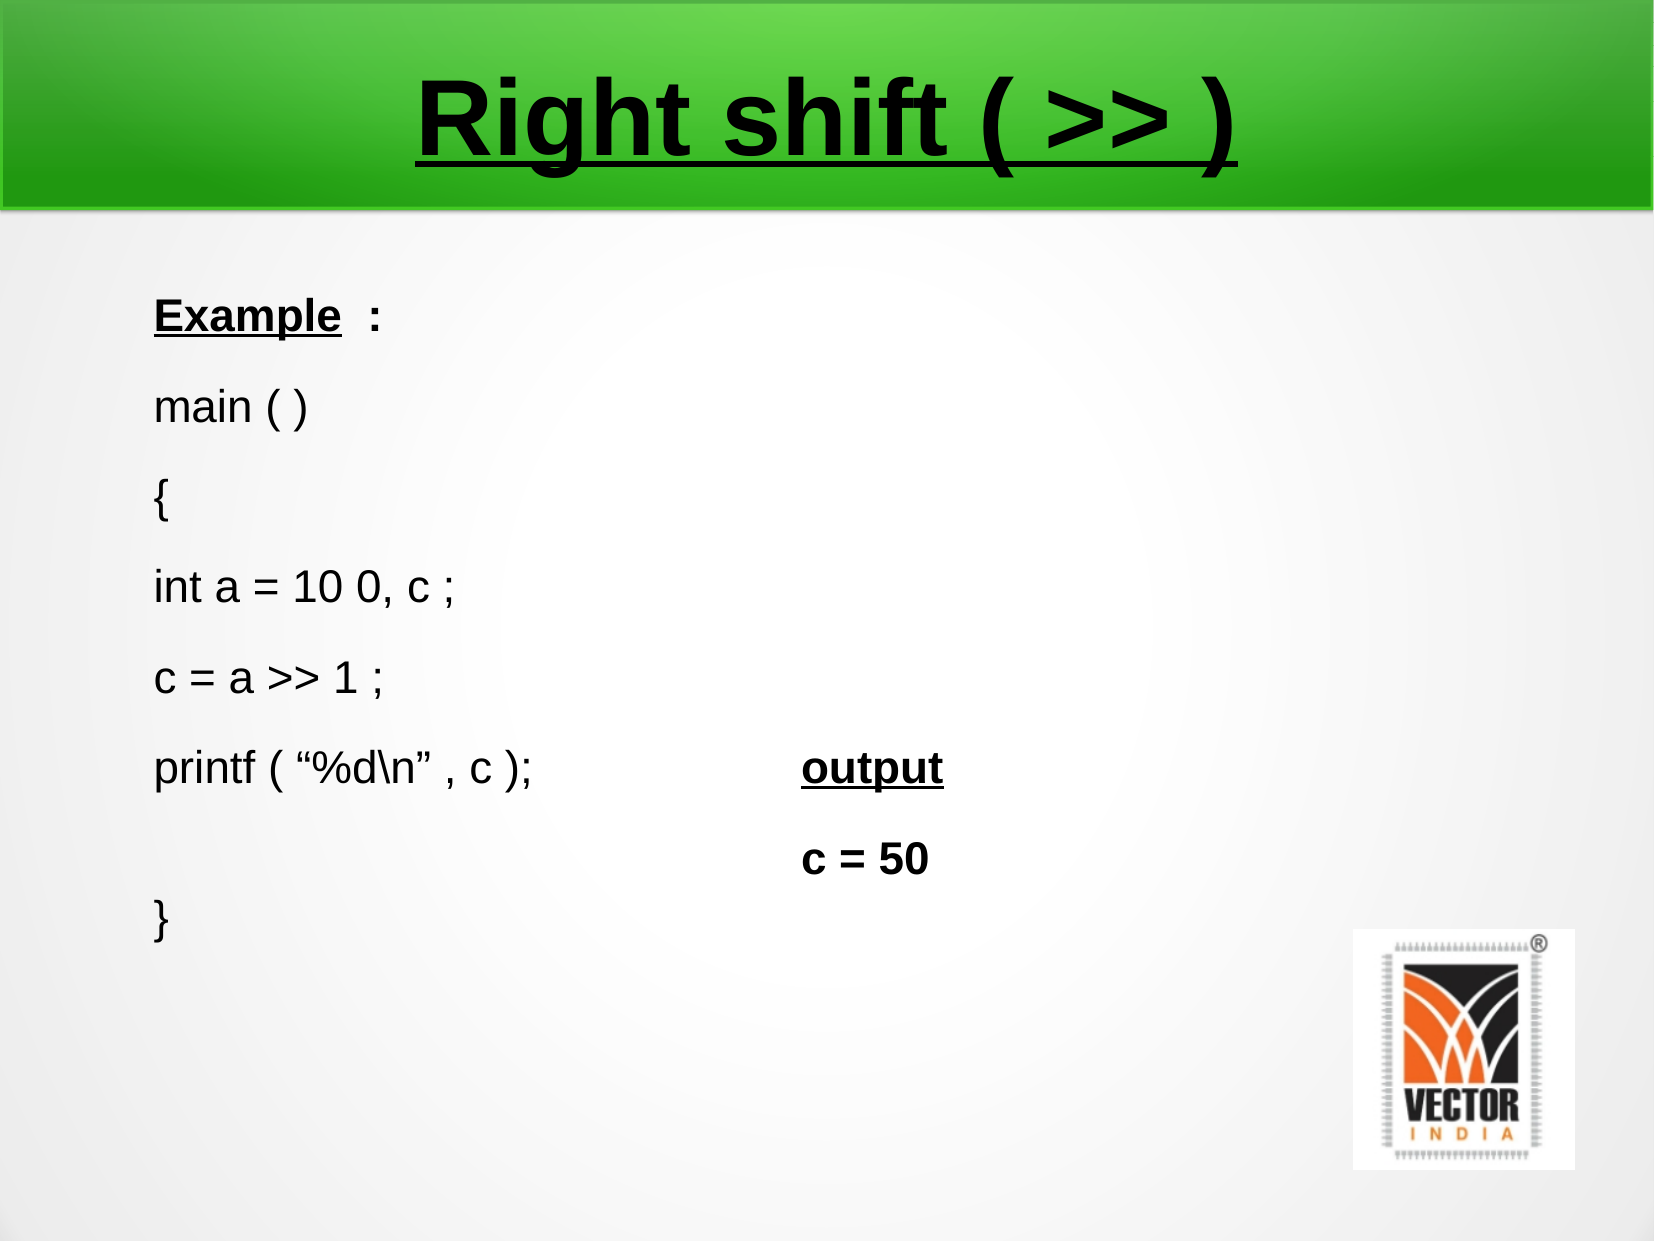

# Right shift ( >> )
Example :
main ( )
{
int a = 10 0, c ;
c = a >> 1 ;
printf ( “%d\n” , c ); output
 c = 50
}